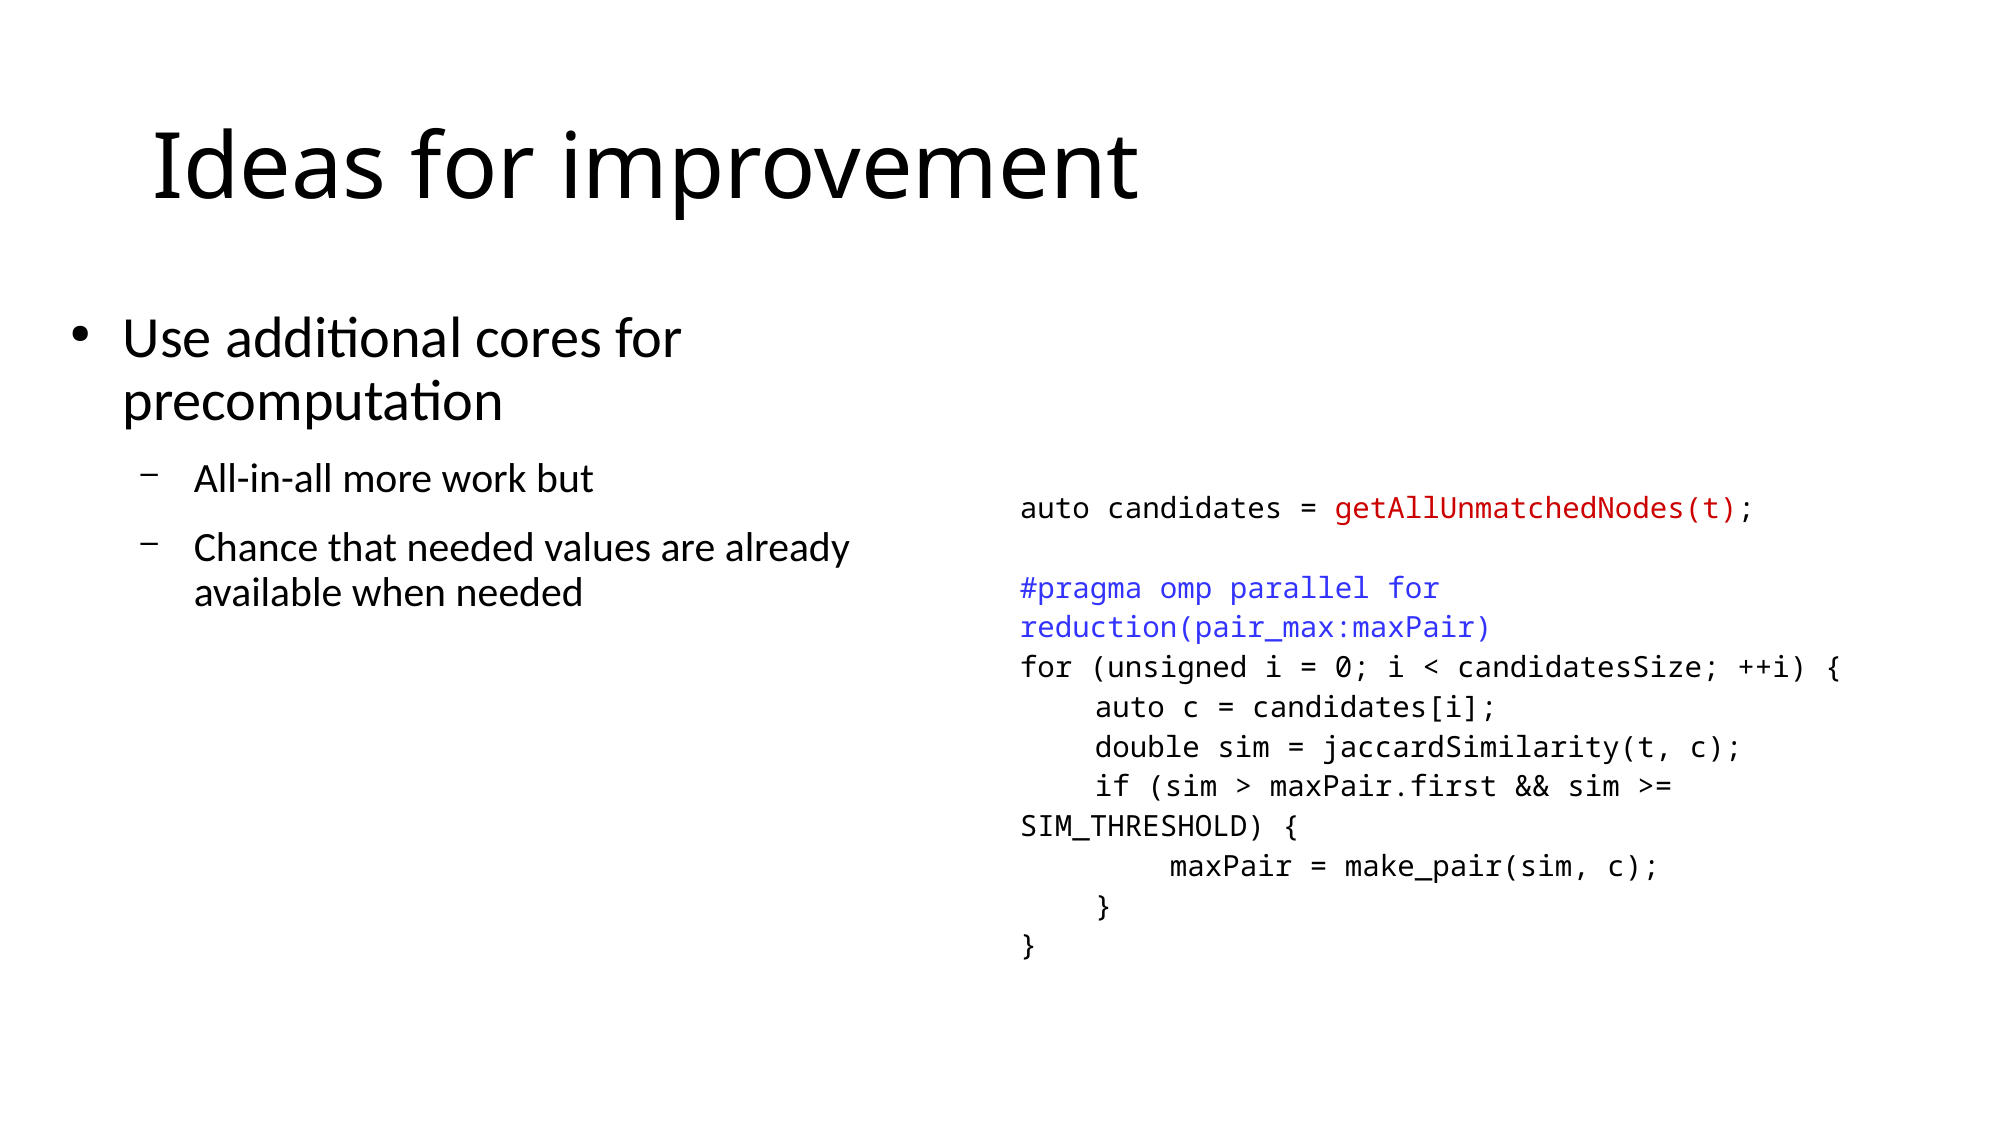

# Ideas for improvement
Use additional cores for precomputation
All-in-all more work but
Chance that needed values are already available when needed
auto candidates = getAllUnmatchedNodes(t);
#pragma omp parallel for reduction(pair_max:maxPair)
for (unsigned i = 0; i < candidatesSize; ++i) {
	auto c = candidates[i];
	double sim = jaccardSimilarity(t, c);
	if (sim > maxPair.first && sim >= SIM_THRESHOLD) {
		maxPair = make_pair(sim, c);
	}
}